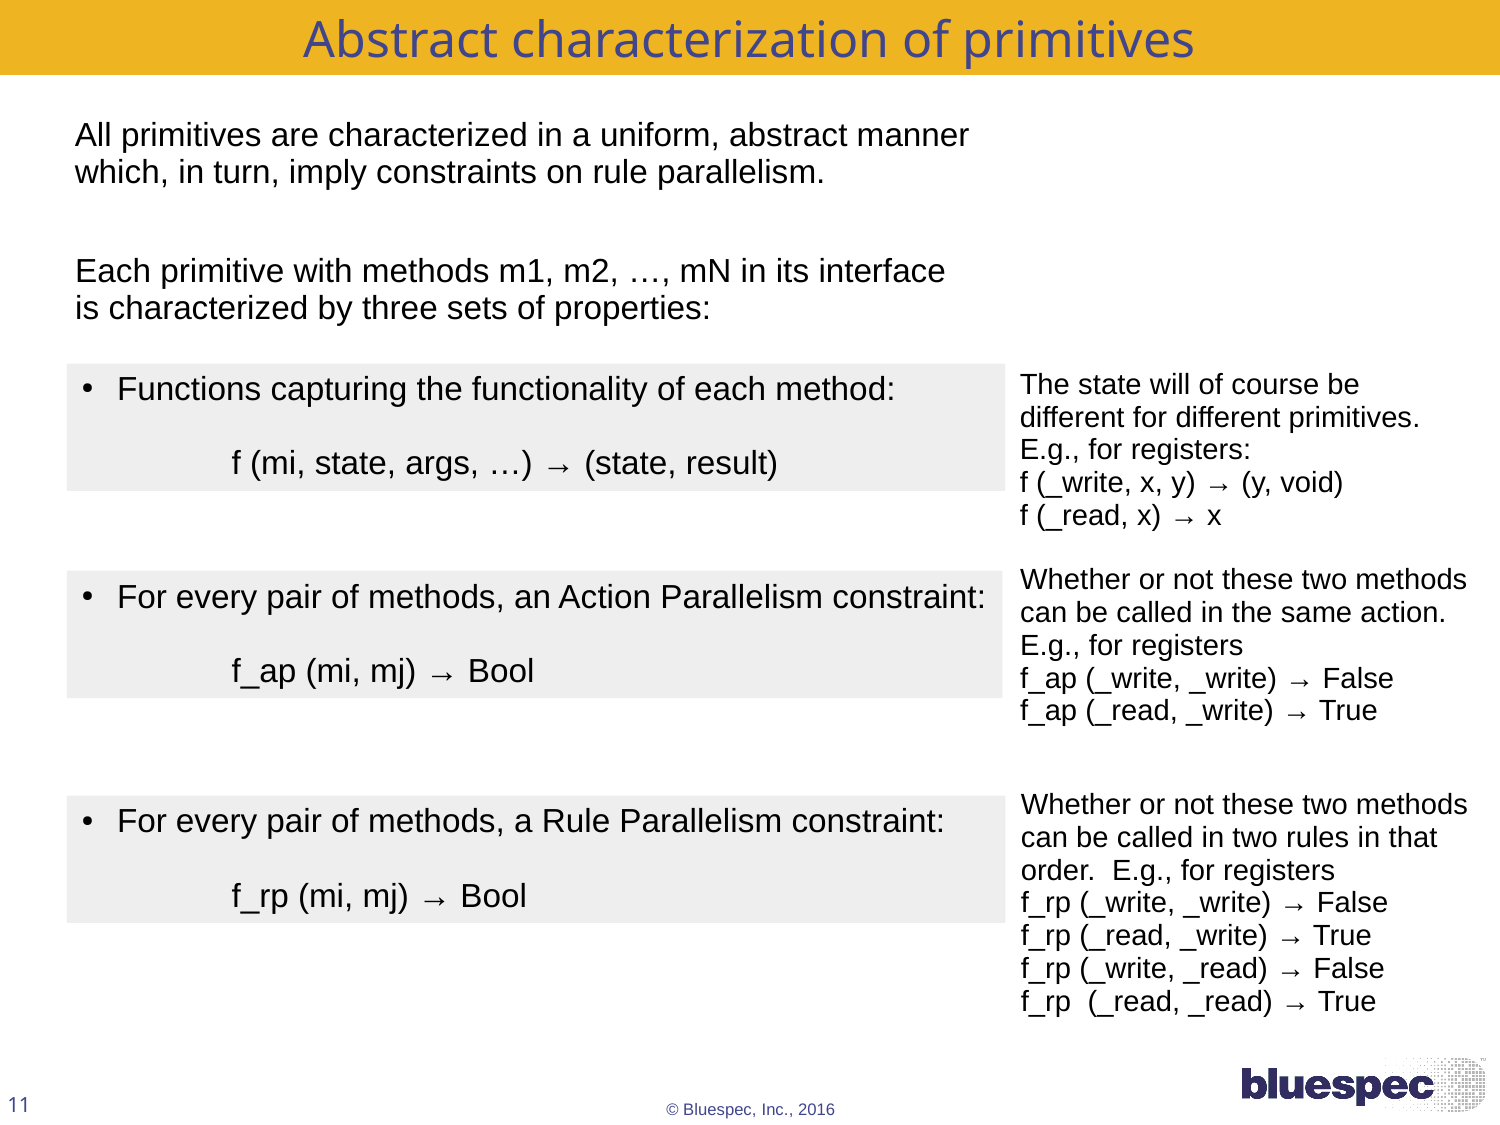

Abstract characterization of primitives
All primitives are characterized in a uniform, abstract manner
which, in turn, imply constraints on rule parallelism.
Each primitive with methods m1, m2, …, mN in its interface
is characterized by three sets of properties:
The state will of course be different for different primitives.
E.g., for registers:
f (_write, x, y) → (y, void)
f (_read, x) → x
Functions capturing the functionality of each method:
		f (mi, state, args, …) → (state, result)
Whether or not these two methods can be called in the same action. E.g., for registers
f_ap (_write, _write) → False
f_ap (_read, _write) → True
For every pair of methods, an Action Parallelism constraint:
		f_ap (mi, mj) → Bool
Whether or not these two methods can be called in two rules in that order. E.g., for registers
f_rp (_write, _write) → False
f_rp (_read, _write) → True
f_rp (_write, _read) → False
f_rp (_read, _read) → True
For every pair of methods, a Rule Parallelism constraint:
		f_rp (mi, mj) → Bool